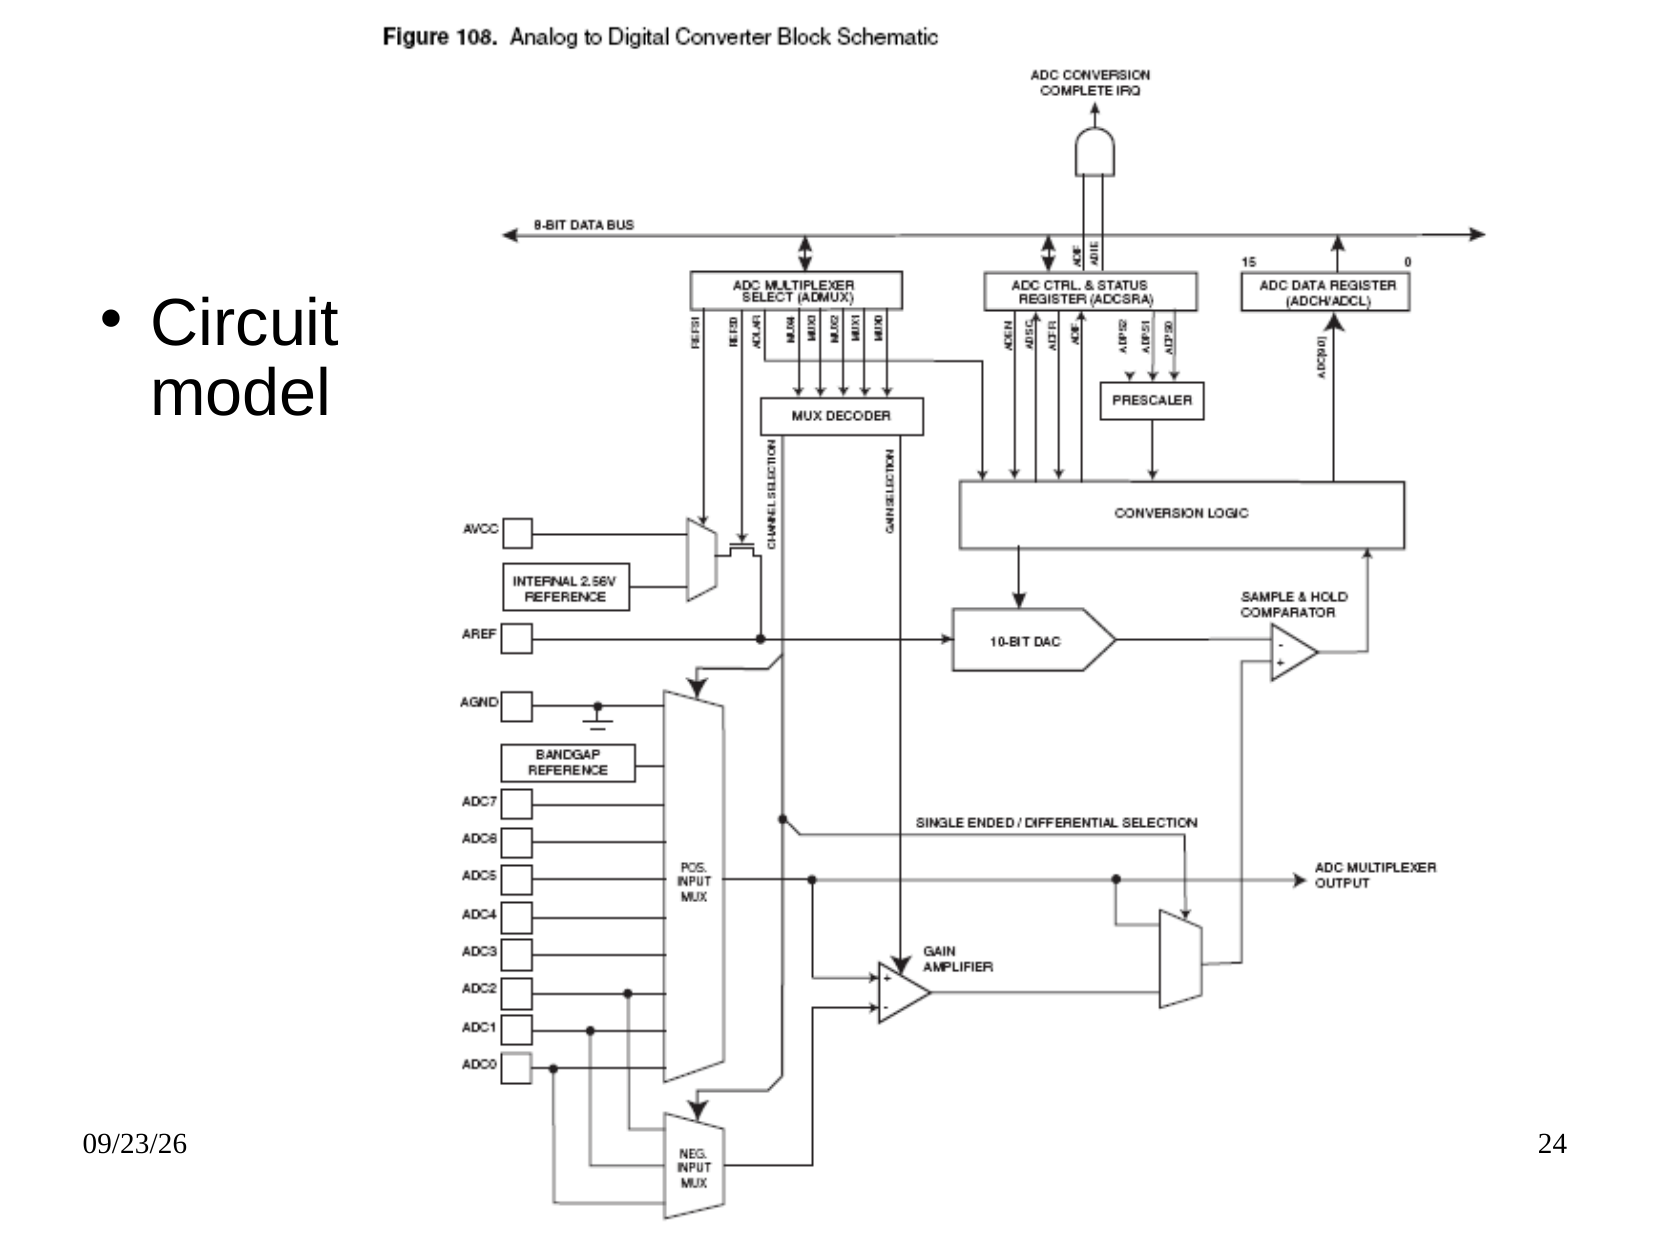

# ADC
Circuit
model
CS3468, Qijun Gu
24